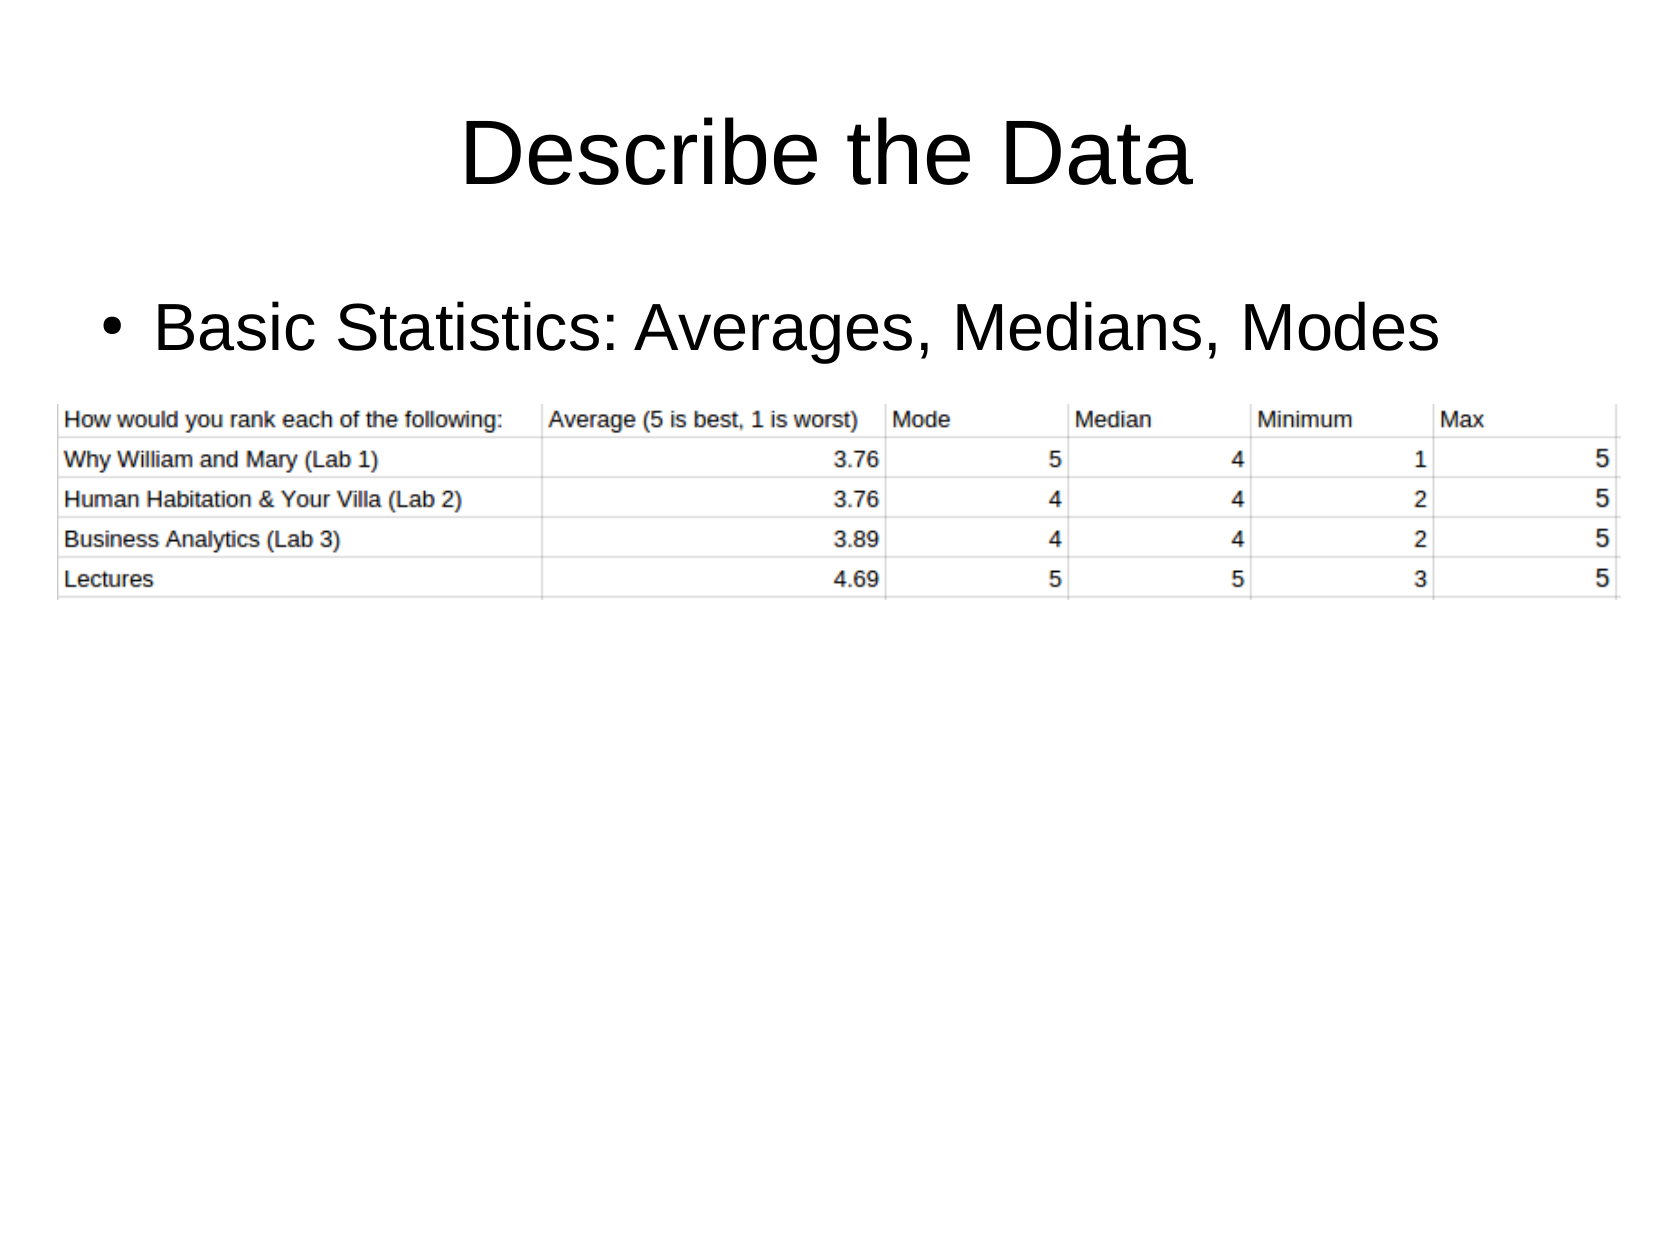

# Describe the Data
Basic Statistics: Averages, Medians, Modes